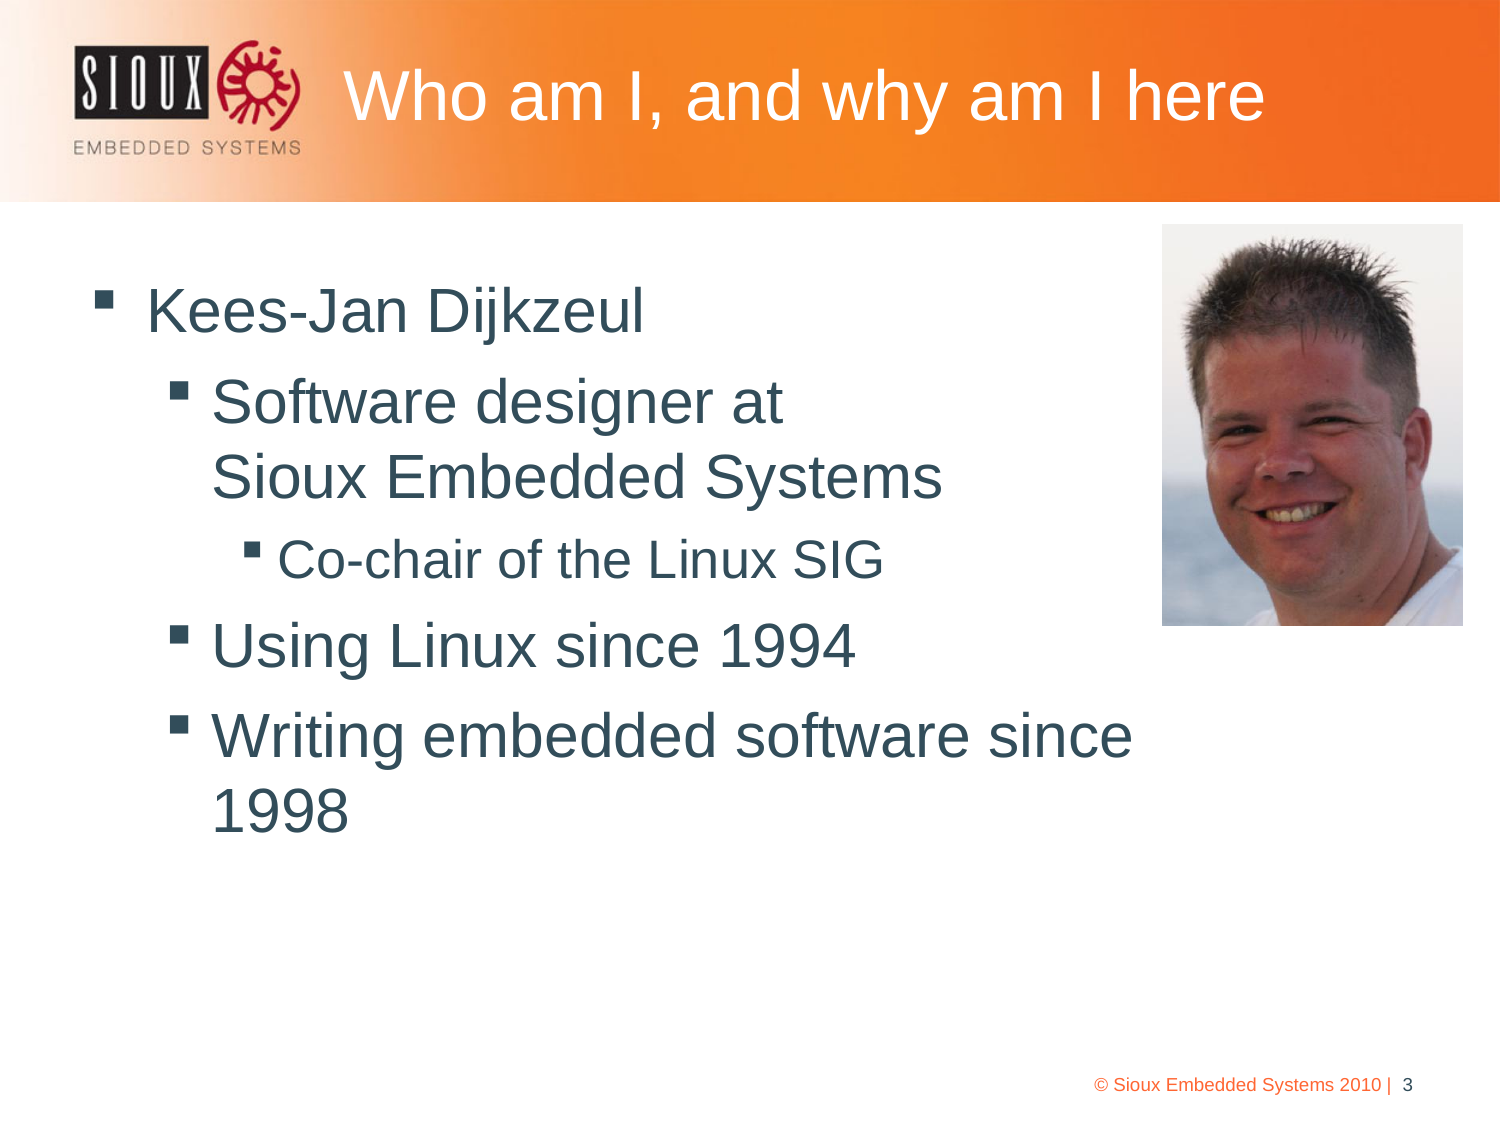

# Who am I, and why am I here
Kees-Jan Dijkzeul
Software designer at
Sioux Embedded Systems
Co-chair of the Linux SIG
Using Linux since 1994
Writing embedded software since
1998
3
© Sioux Embedded Systems 2010